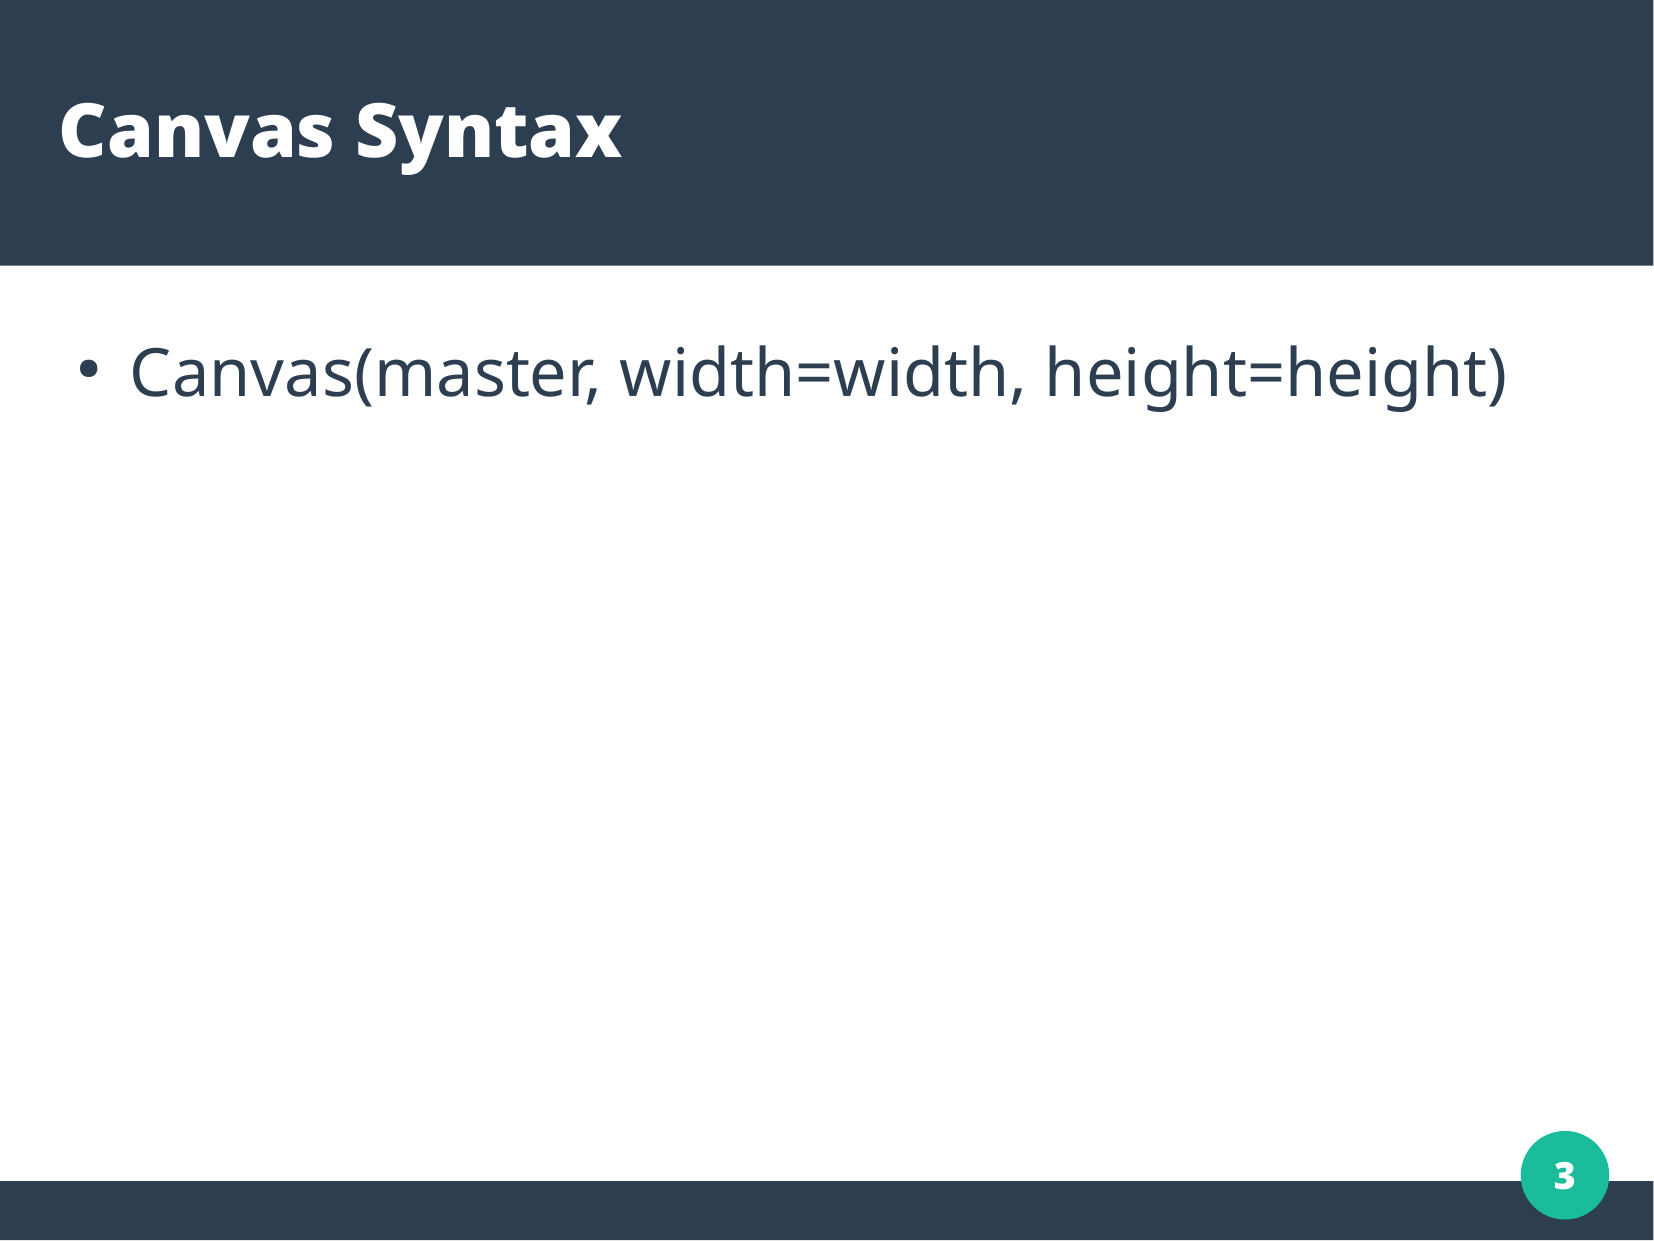

# Canvas Syntax
Canvas(master, width=width, height=height)
3